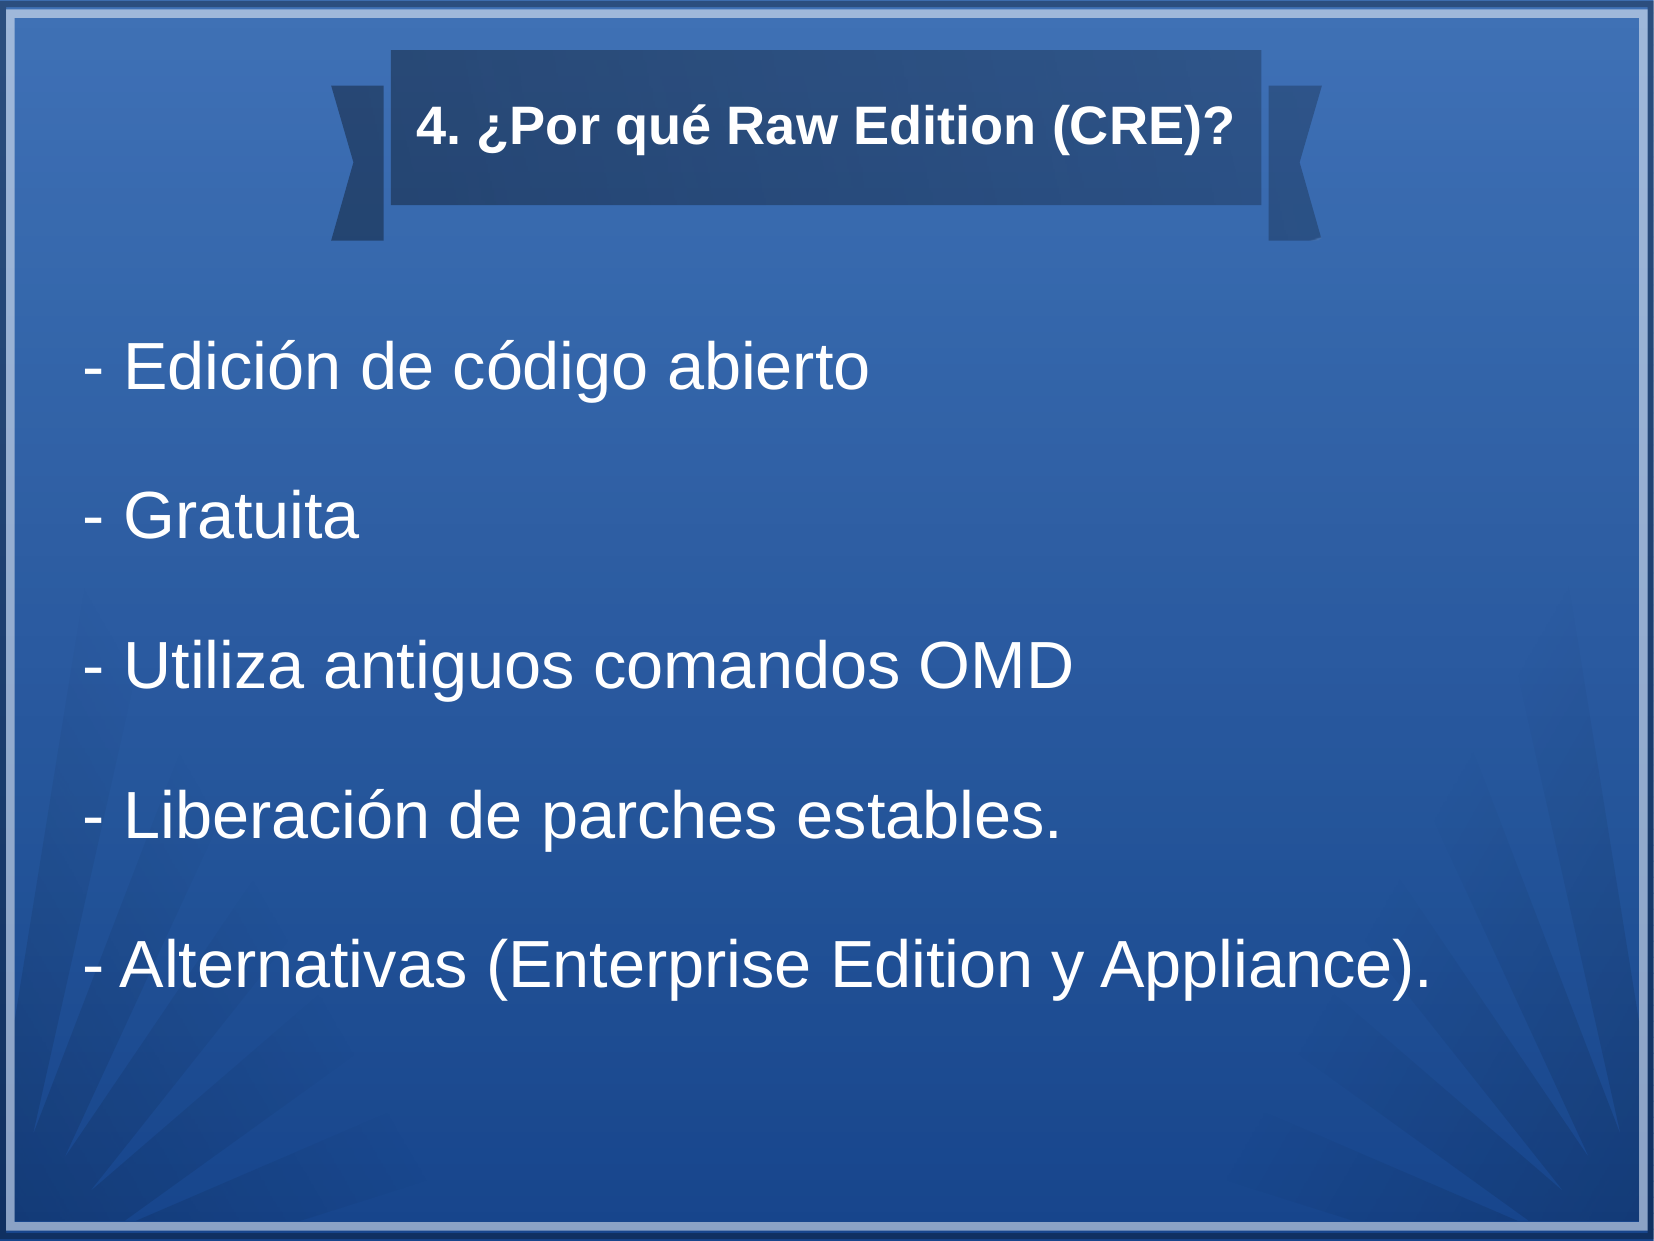

4. ¿Por qué Raw Edition (CRE)?
# - Edición de código abierto
- Gratuita
- Utiliza antiguos comandos OMD
- Liberación de parches estables.
- Alternativas (Enterprise Edition y Appliance).